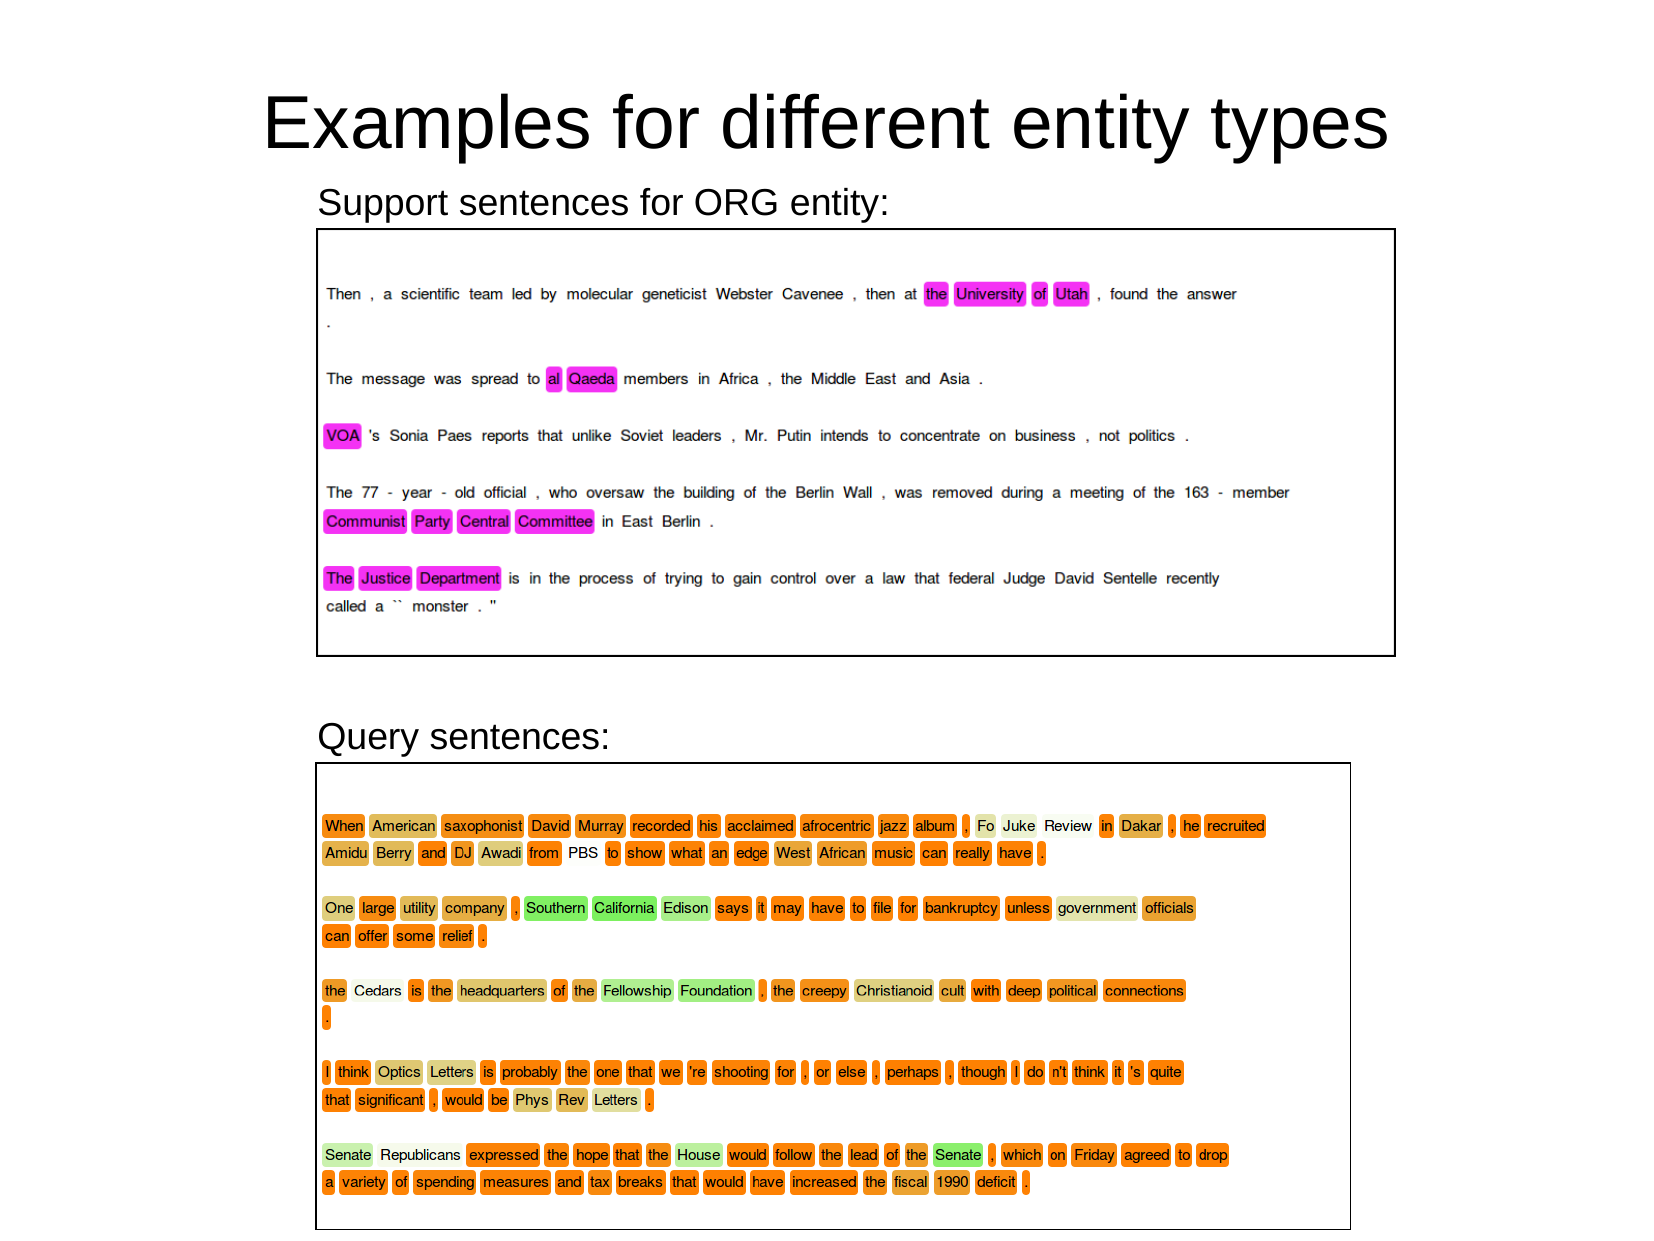

# Examples for different entity types
Support sentences for ORG entity:
Query sentences: